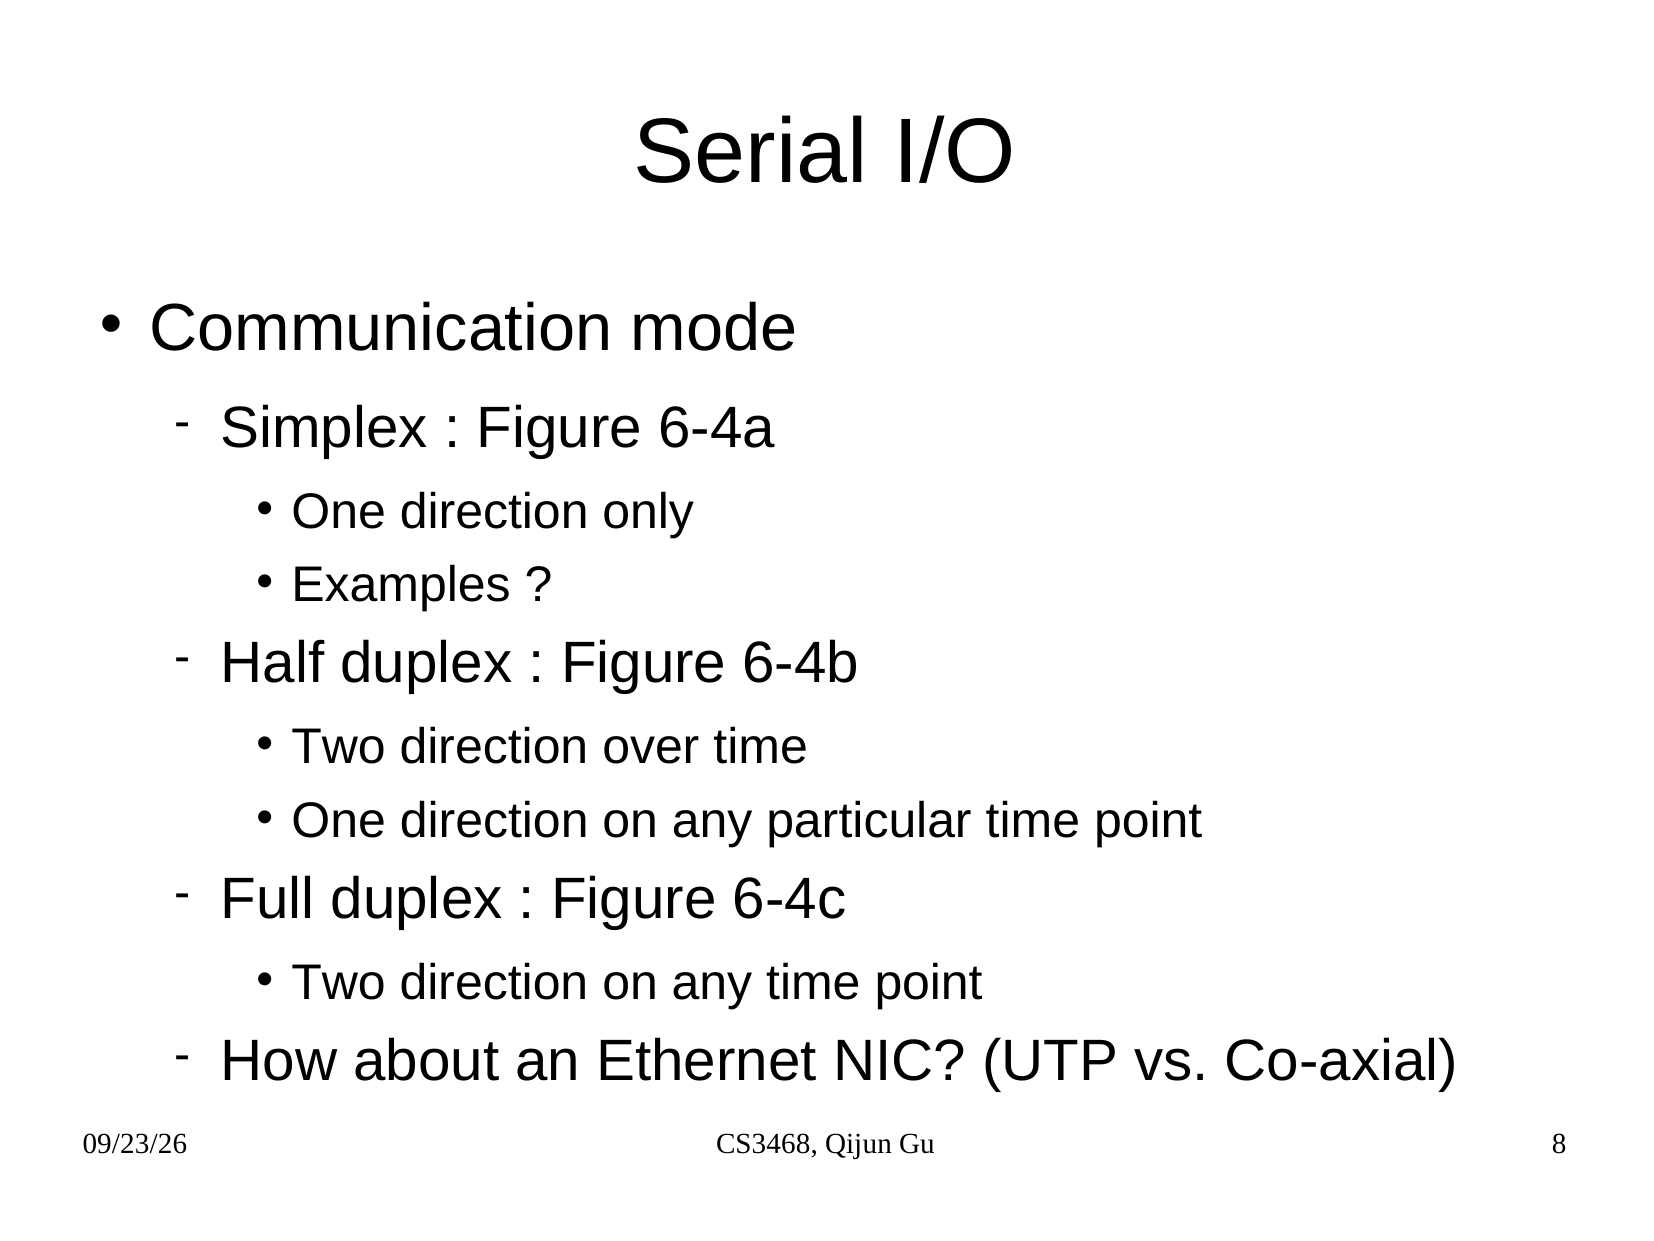

# Serial I/O
Communication mode
Simplex : Figure 6-4a
One direction only
Examples ?
Half duplex : Figure 6-4b
Two direction over time
One direction on any particular time point
Full duplex : Figure 6-4c
Two direction on any time point
How about an Ethernet NIC? (UTP vs. Co-axial)
CS3468, Qijun Gu
8